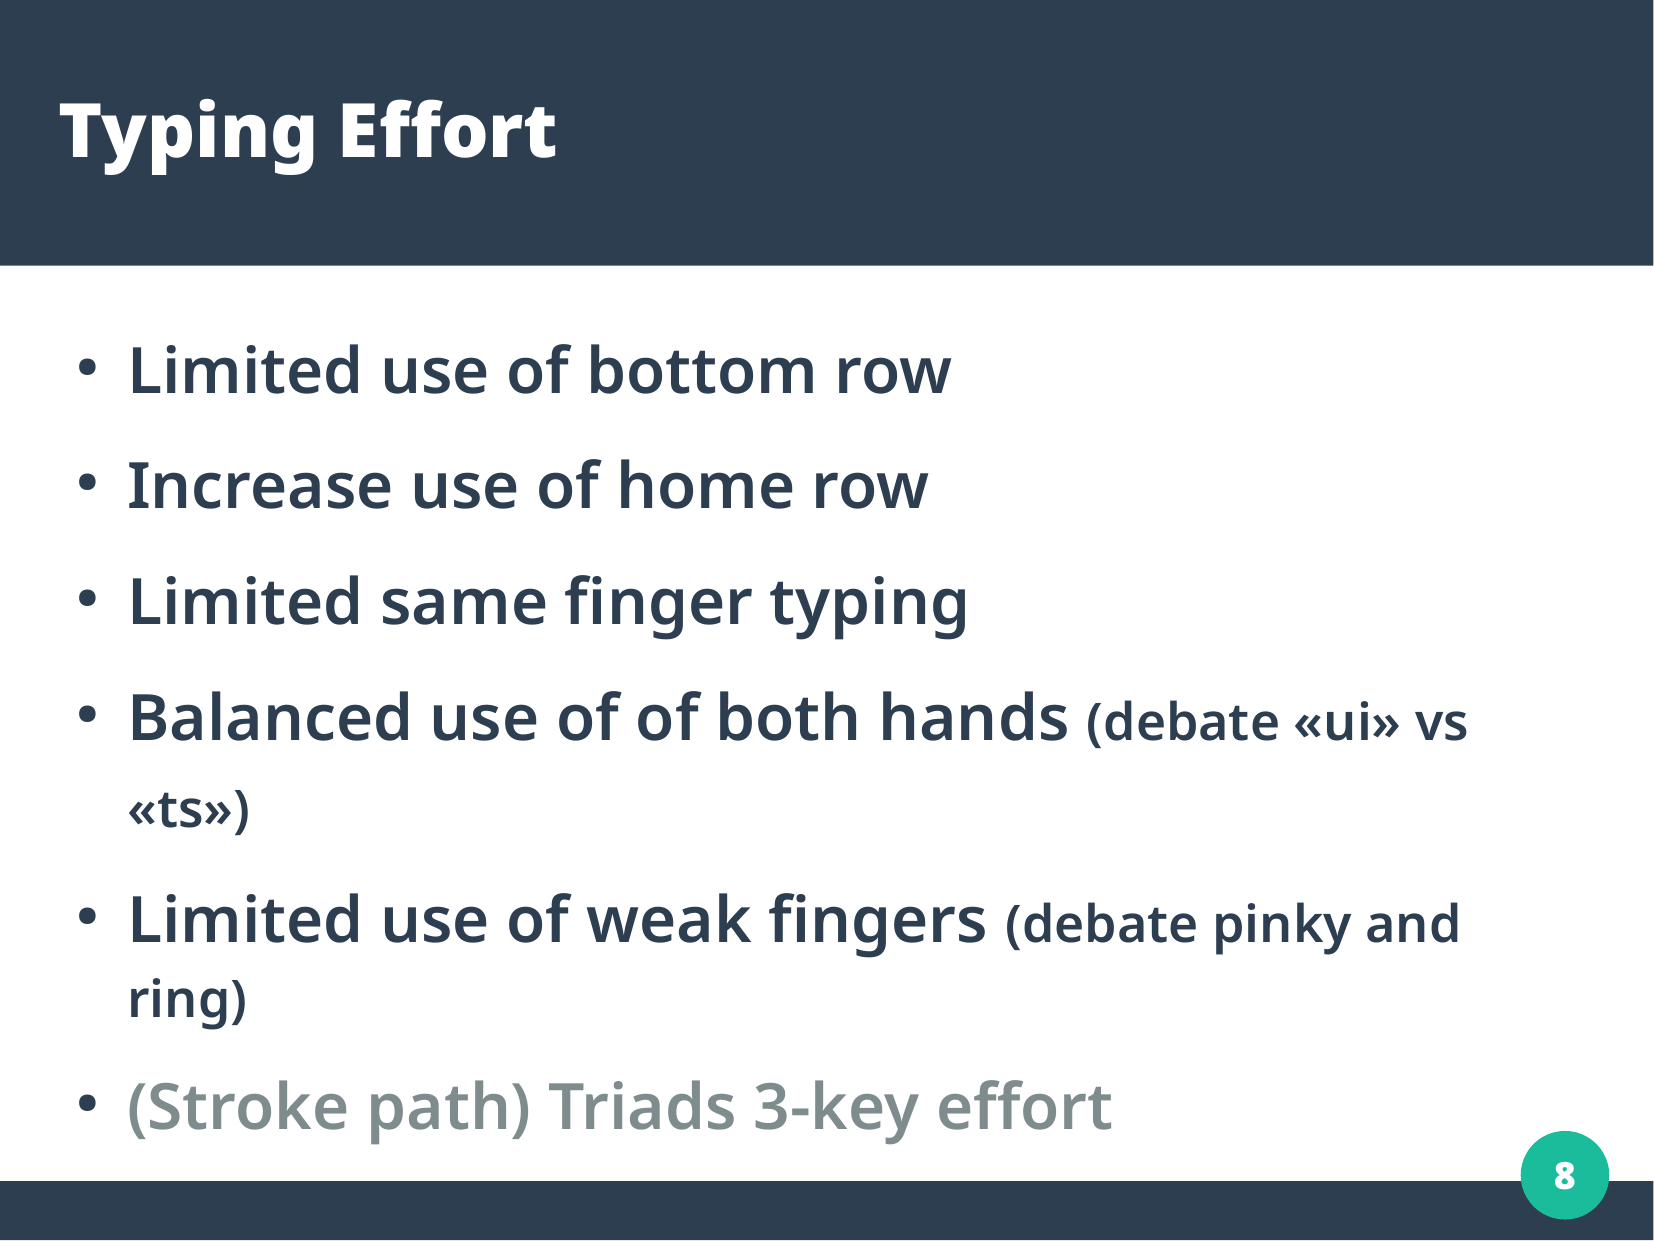

# Typing Effort
Limited use of bottom row
Increase use of home row
Limited same finger typing
Balanced use of of both hands (debate «ui» vs «ts»)
Limited use of weak fingers (debate pinky and ring)
(Stroke path) Triads 3-key effort
8